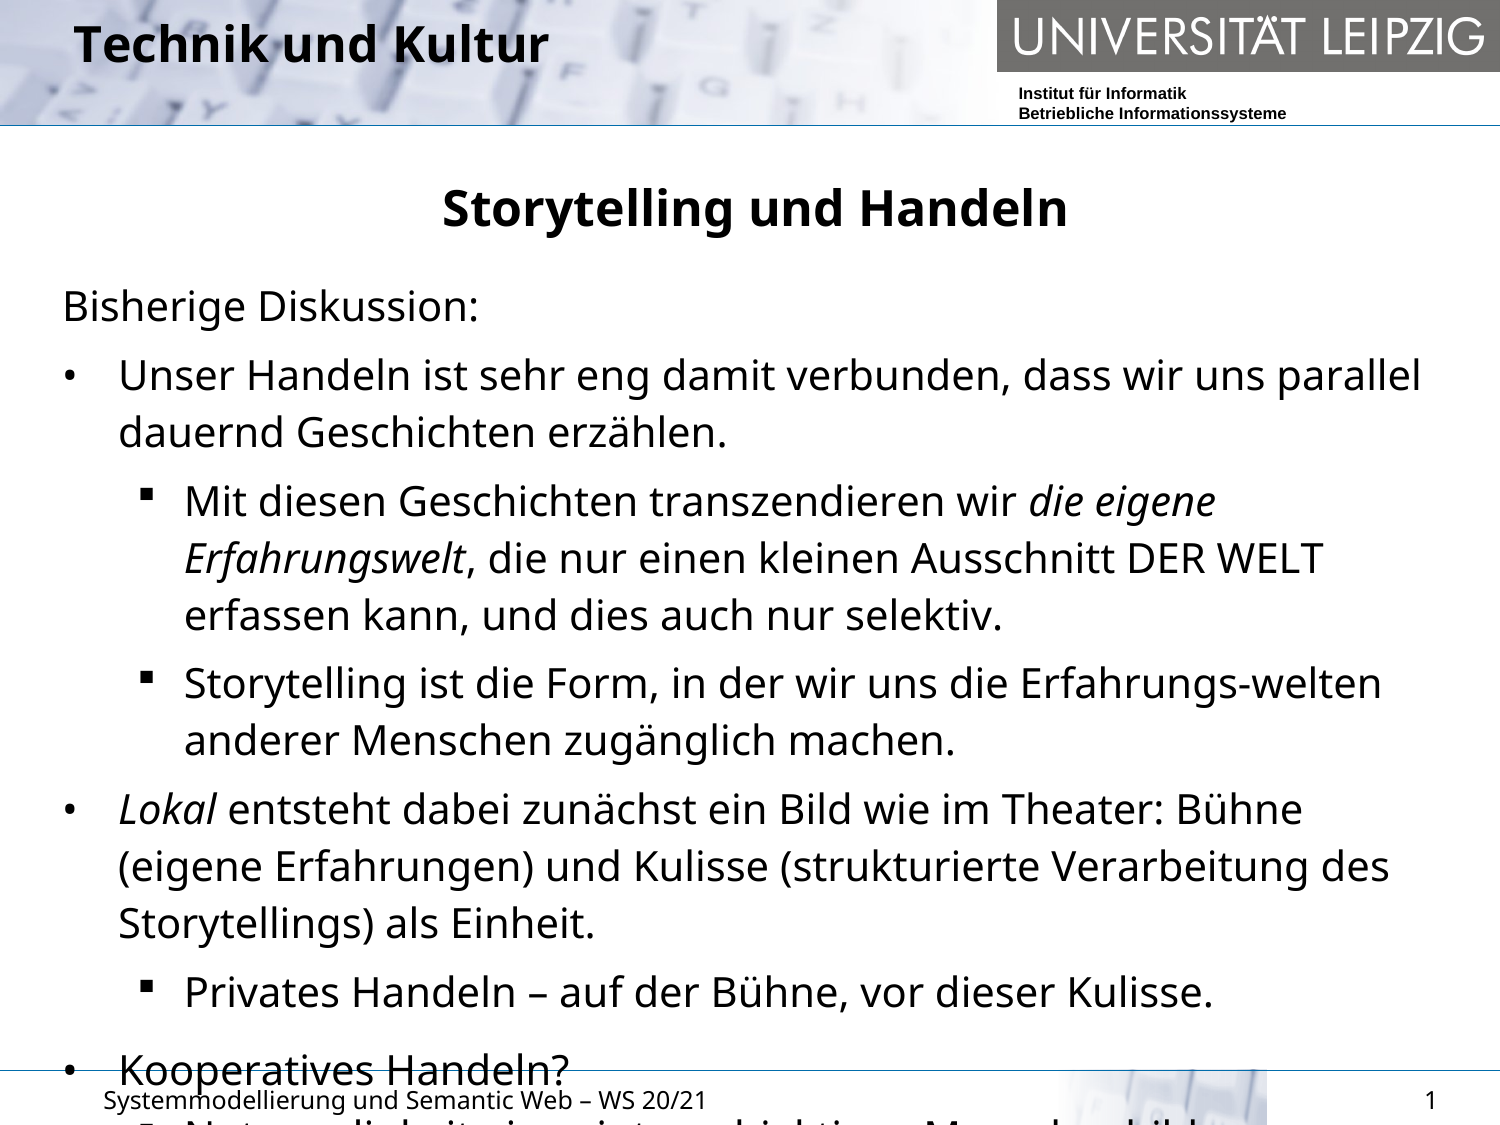

Technik und Kultur
# Storytelling und Handeln
Bisherige Diskussion:
Unser Handeln ist sehr eng damit verbunden, dass wir uns parallel dauernd Geschichten erzählen.
Mit diesen Geschichten transzendieren wir die eigene Erfahrungswelt, die nur einen kleinen Ausschnitt DER WELT erfassen kann, und dies auch nur selektiv.
Storytelling ist die Form, in der wir uns die Erfahrungs-welten anderer Menschen zugänglich machen.
Lokal entsteht dabei zunächst ein Bild wie im Theater: Bühne (eigene Erfahrungen) und Kulisse (strukturierte Verarbeitung des Storytellings) als Einheit.
Privates Handeln – auf der Bühne, vor dieser Kulisse.
Kooperatives Handeln?
Notwendigkeit eines intersubjektiven Menschenbilds
Systemmodellierung und Semantic Web – WS 20/21
1